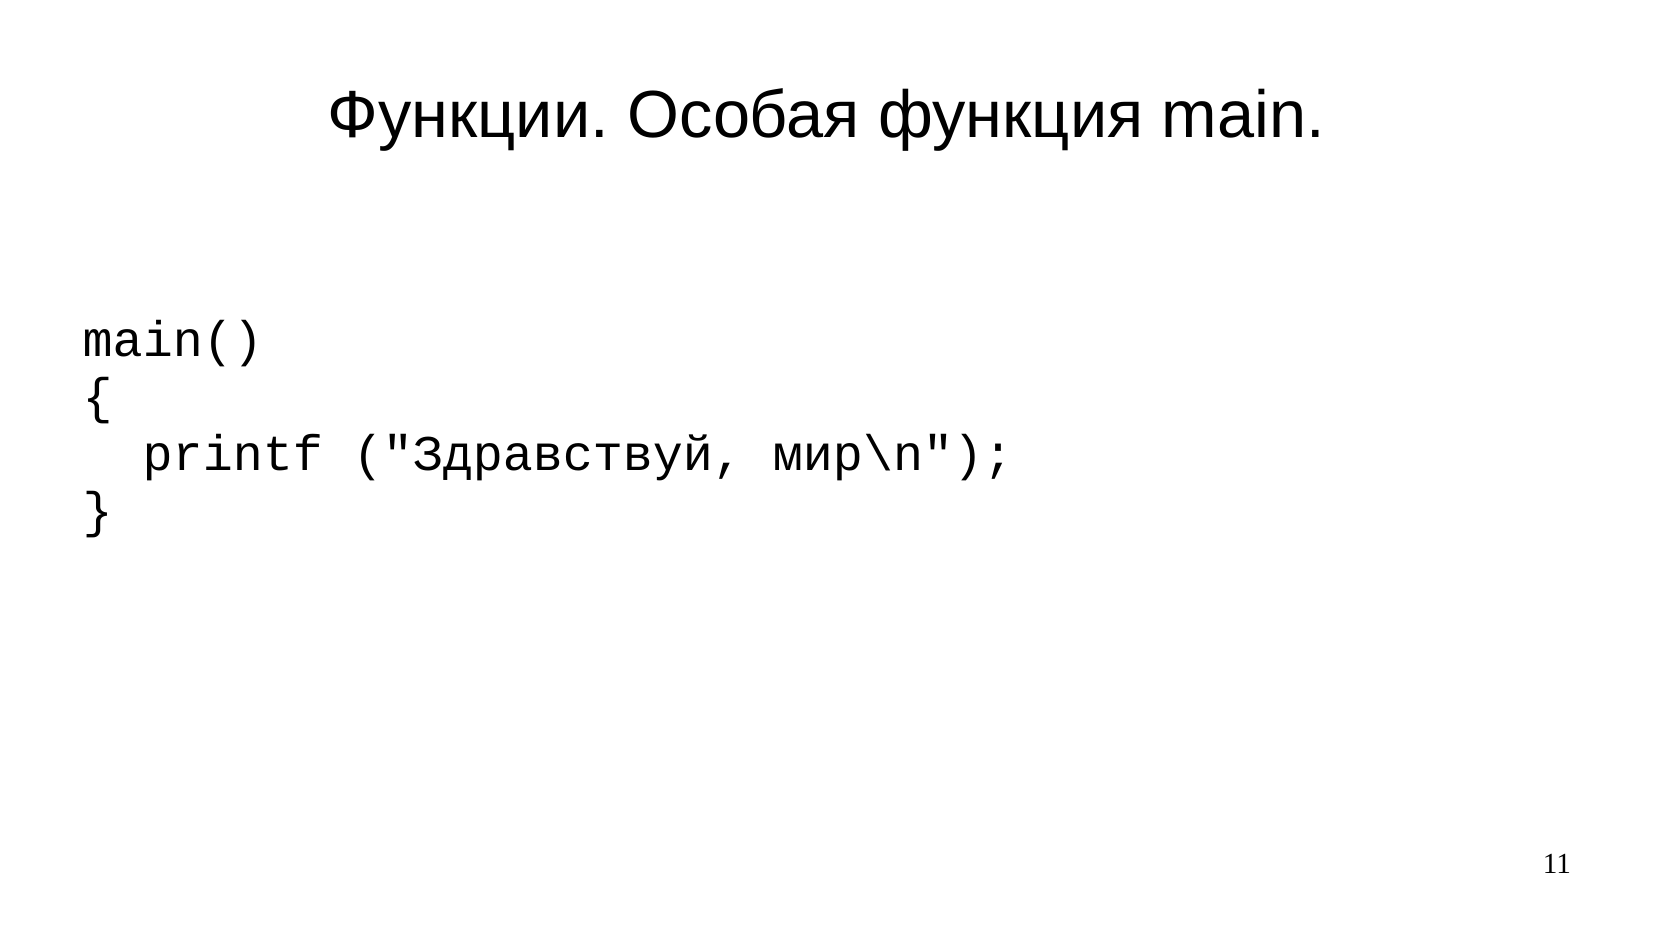

# Функции. Особая функция main.
main()
{
 printf ("Здравствуй, мир\n");
}
11